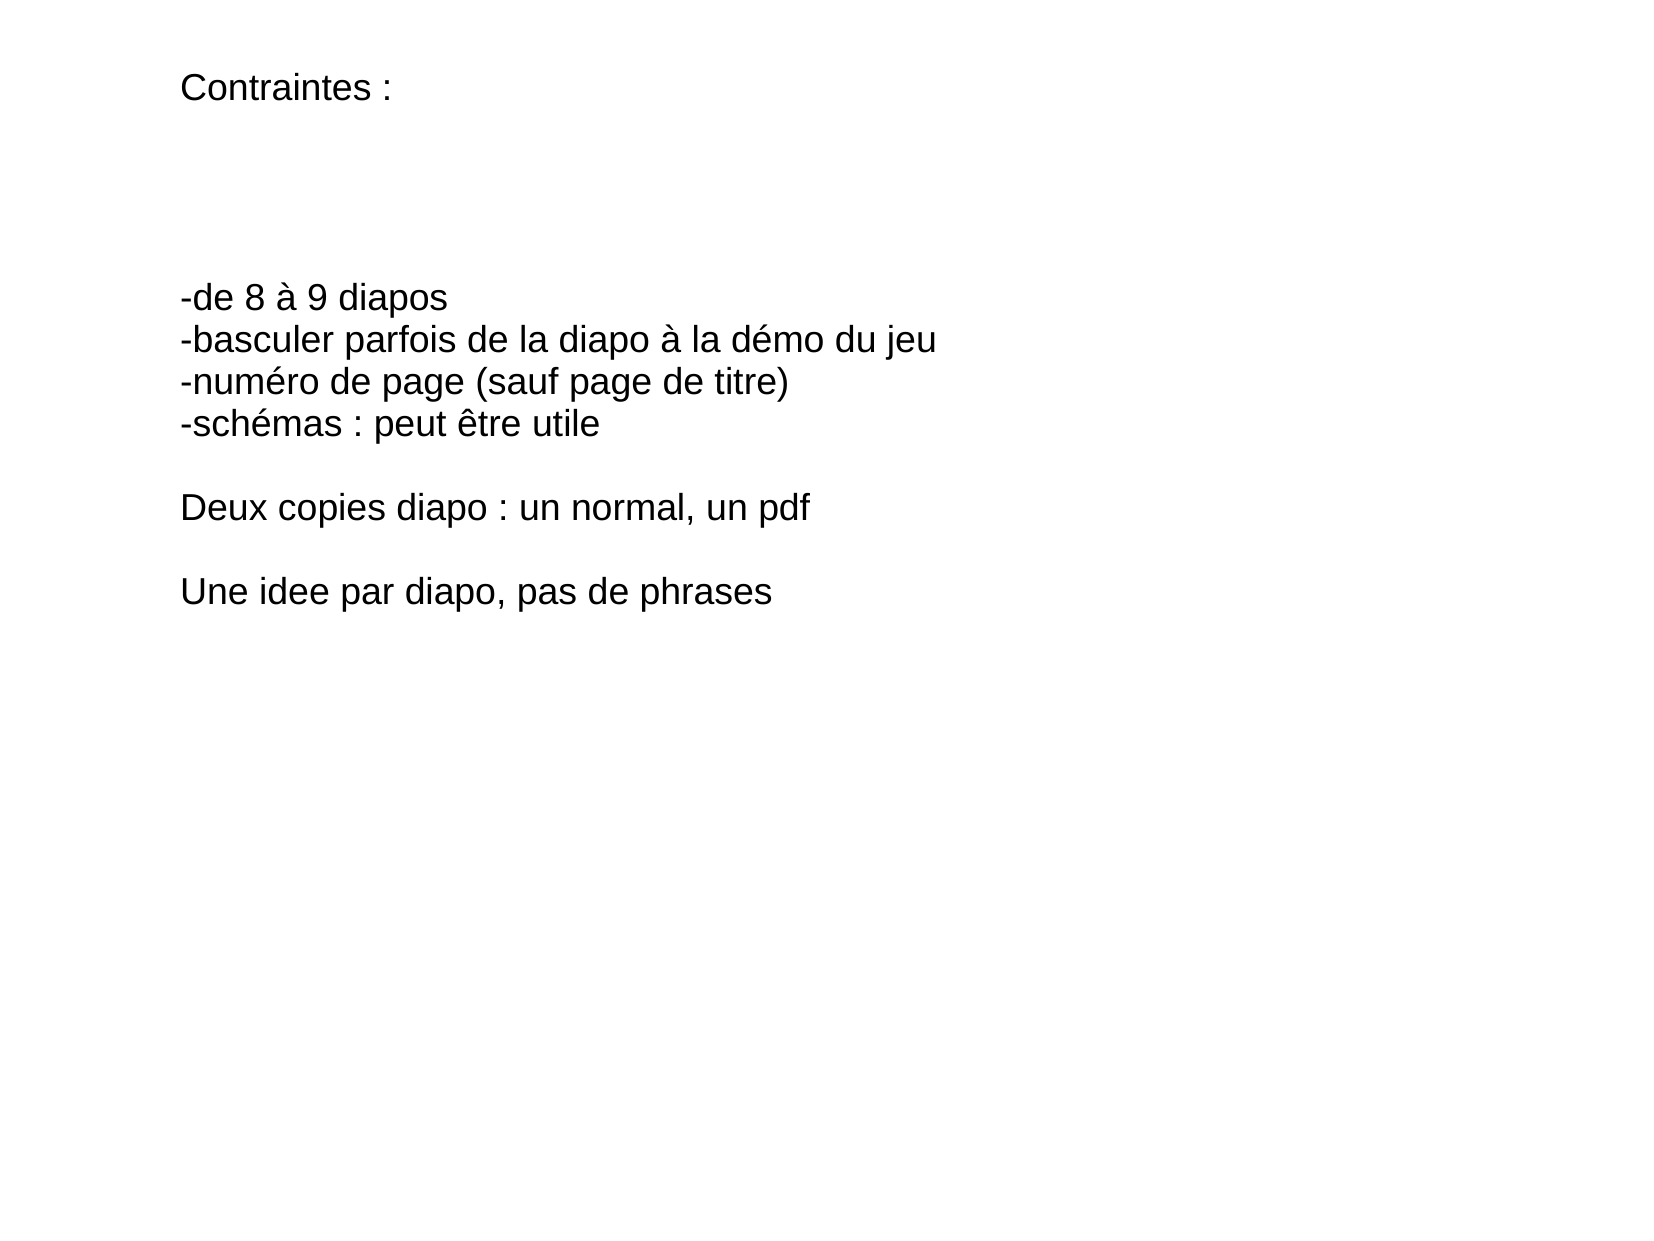

Contraintes :
-de 8 à 9 diapos
-basculer parfois de la diapo à la démo du jeu
-numéro de page (sauf page de titre)
-schémas : peut être utile
Deux copies diapo : un normal, un pdf
Une idee par diapo, pas de phrases